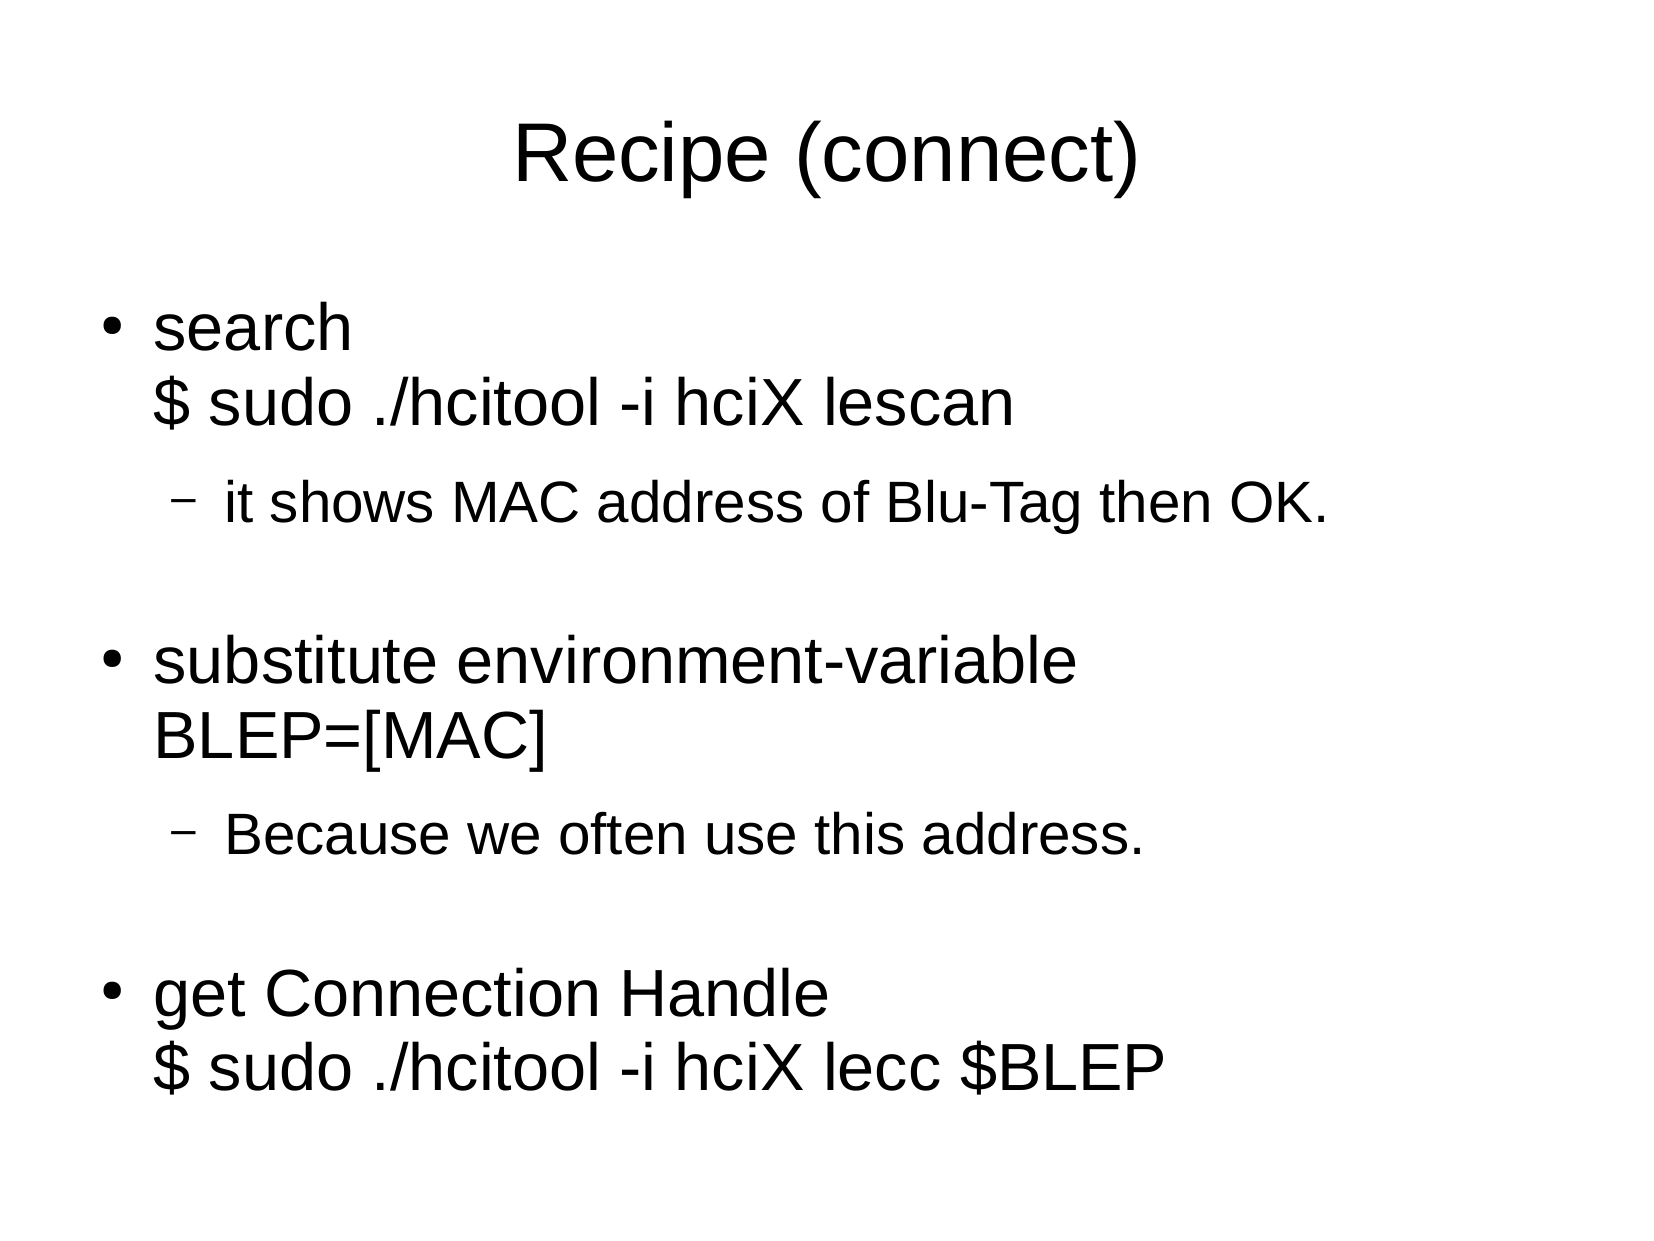

# Recipe (connect)
search
$ sudo ./hcitool -i hciX lescan
it shows MAC address of Blu-Tag then OK.
substitute environment-variable
BLEP=[MAC]
Because we often use this address.
get Connection Handle
$ sudo ./hcitool -i hciX lecc $BLEP